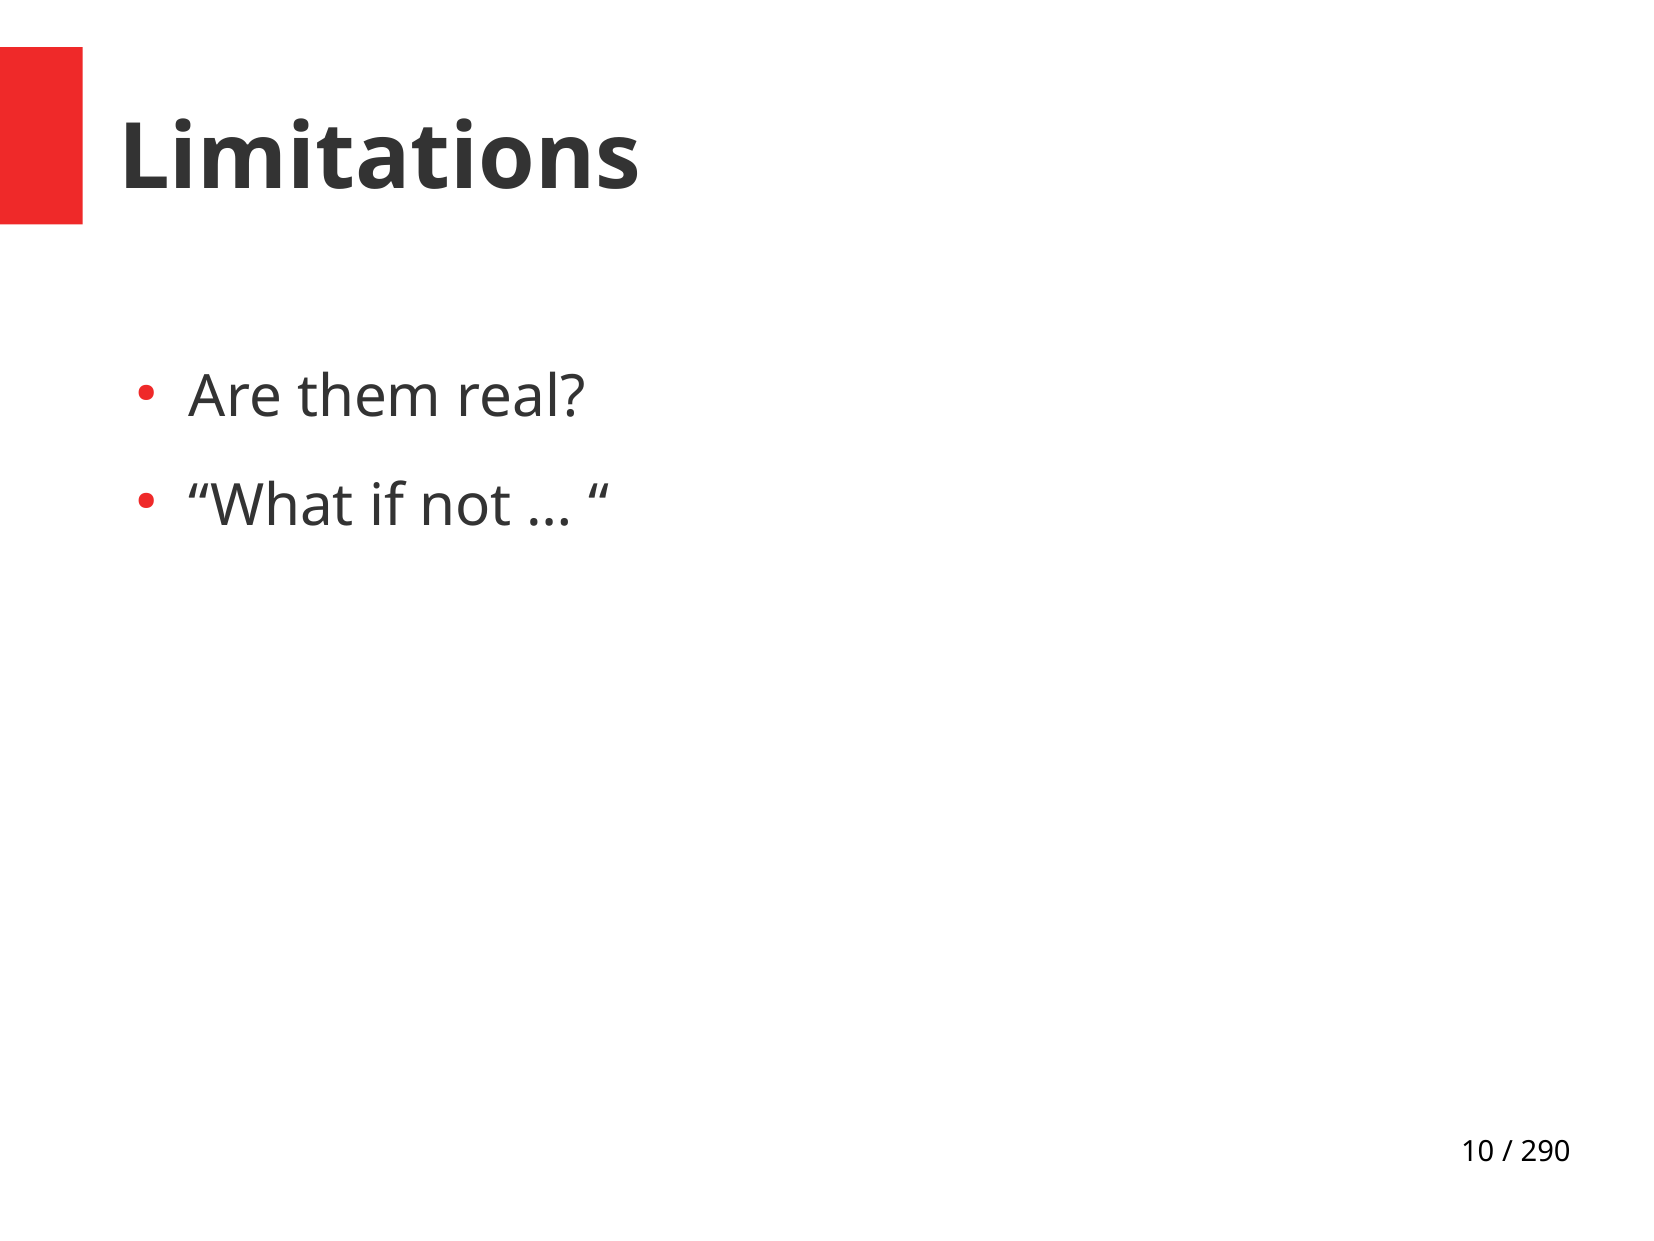

# Limitations
Are them real?
“What if not … “
10